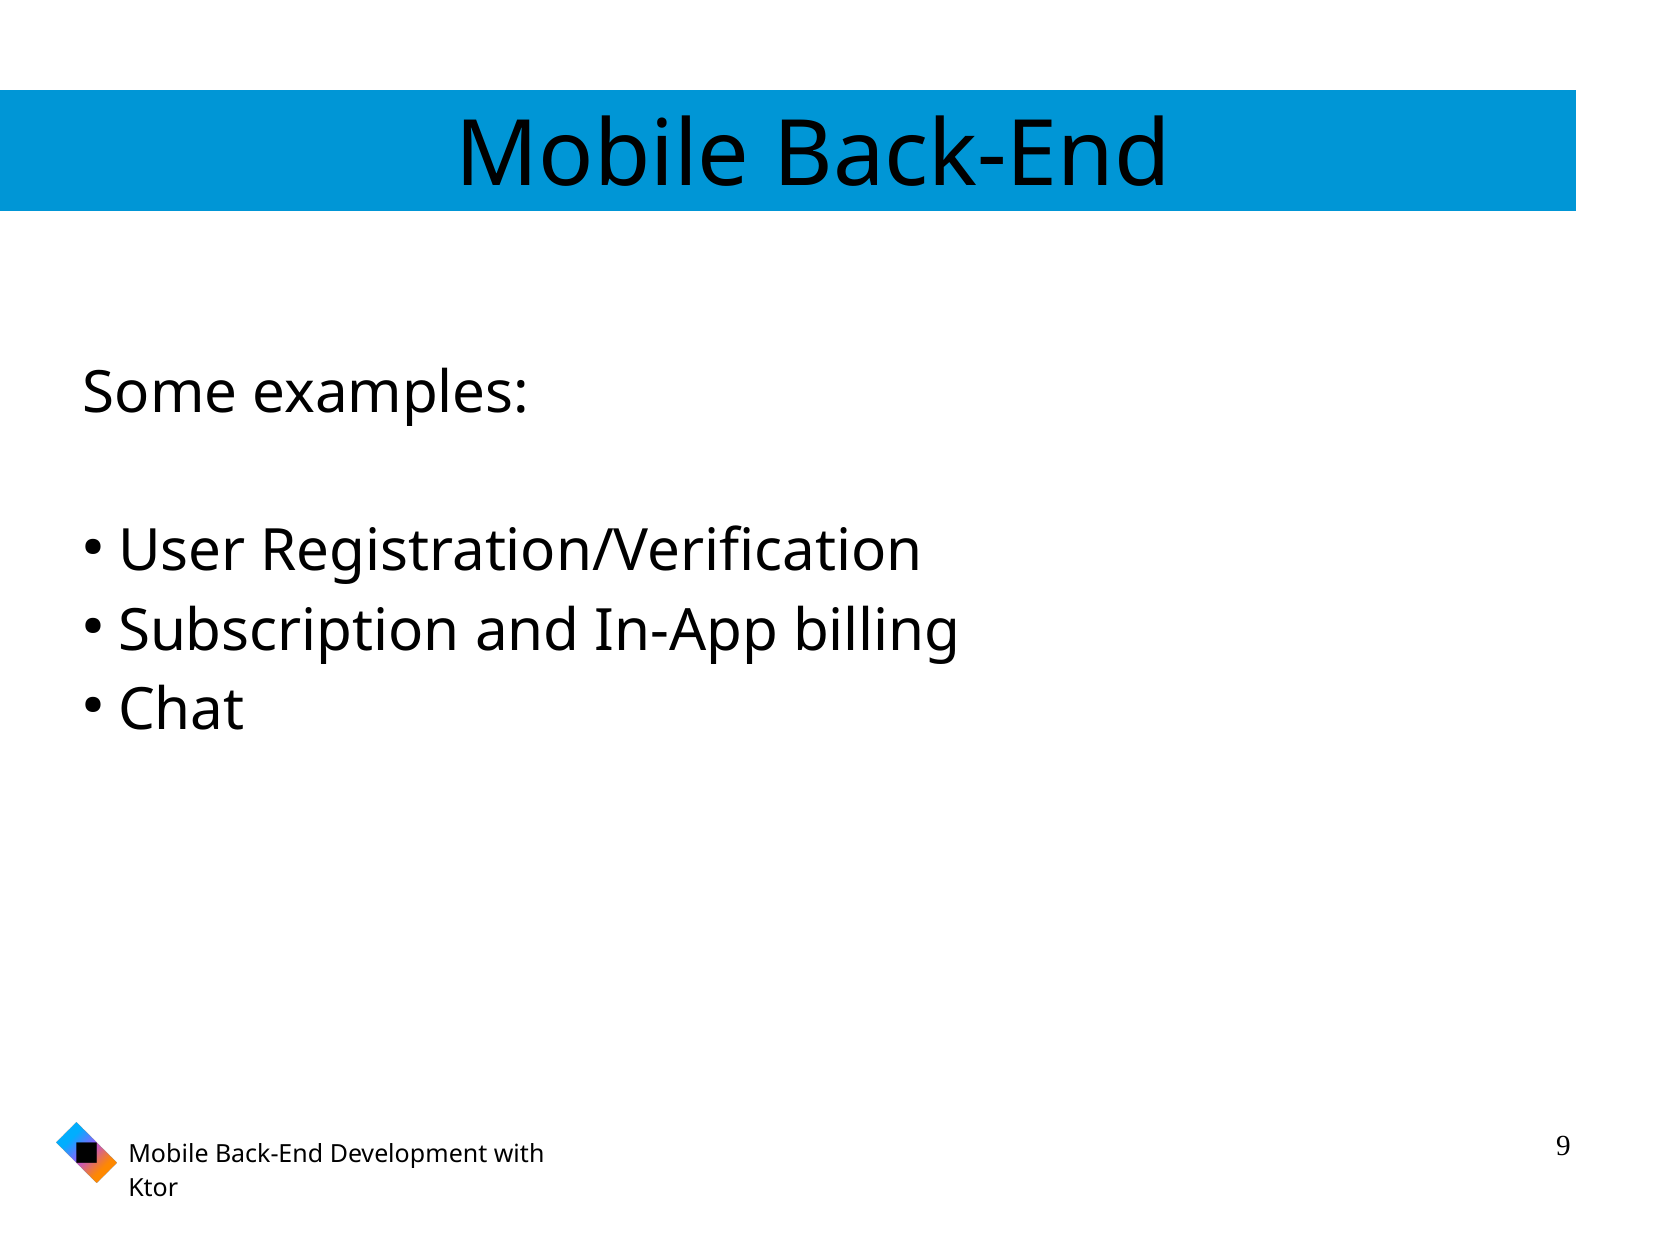

# Mobile Back-End
Some examples:
User Registration/Verification
Subscription and In-App billing
Chat
Mobile Back-End Development with Ktor
9